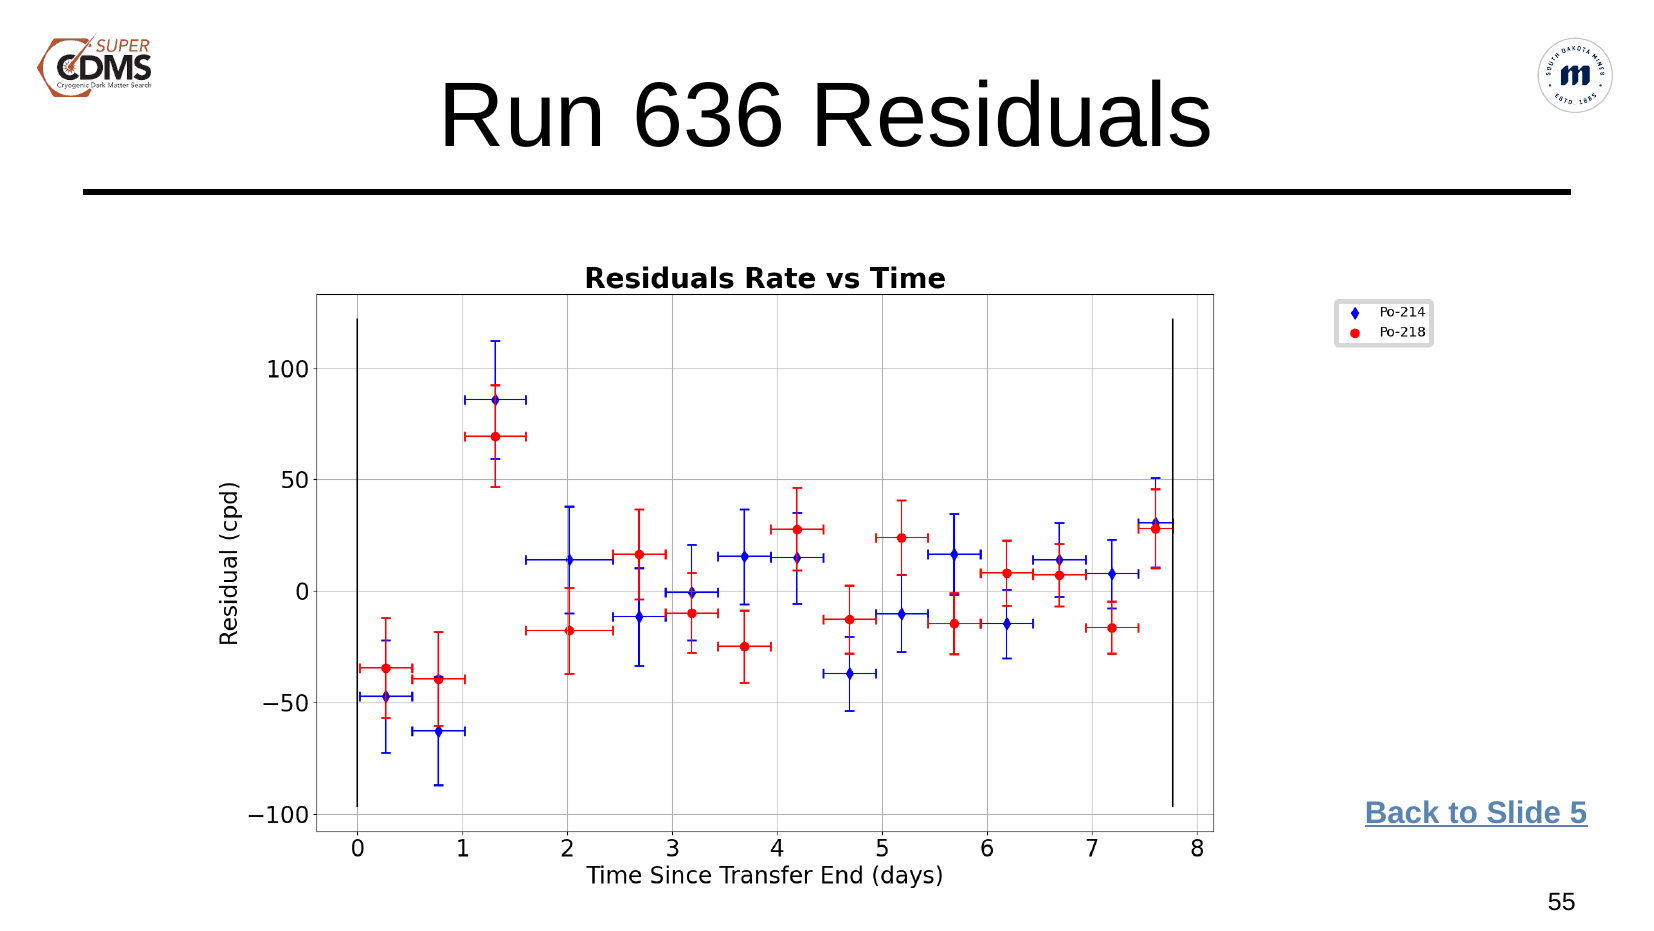

# Run 636 Residuals
Back to Slide 5